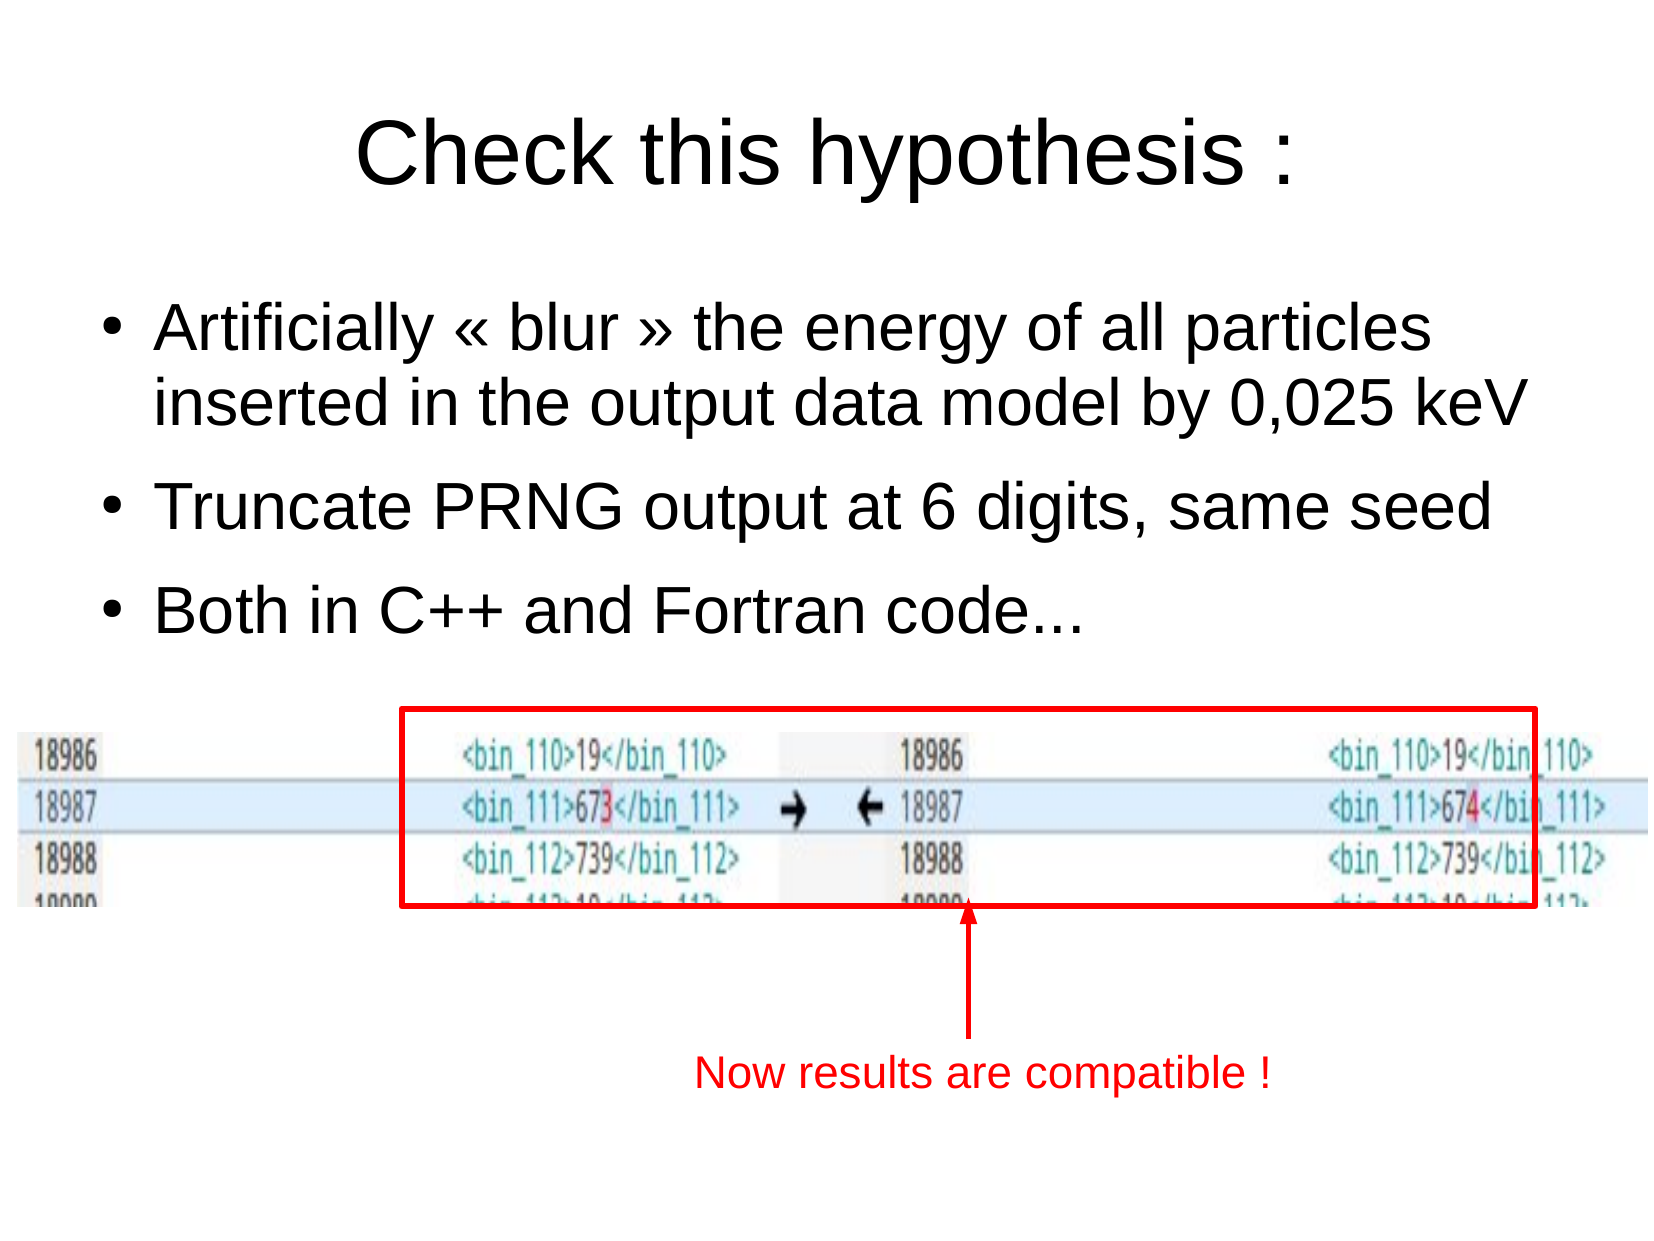

# Check this hypothesis :
Artificially « blur » the energy of all particles inserted in the output data model by 0,025 keV
Truncate PRNG output at 6 digits, same seed
Both in C++ and Fortran code...
Now results are compatible !